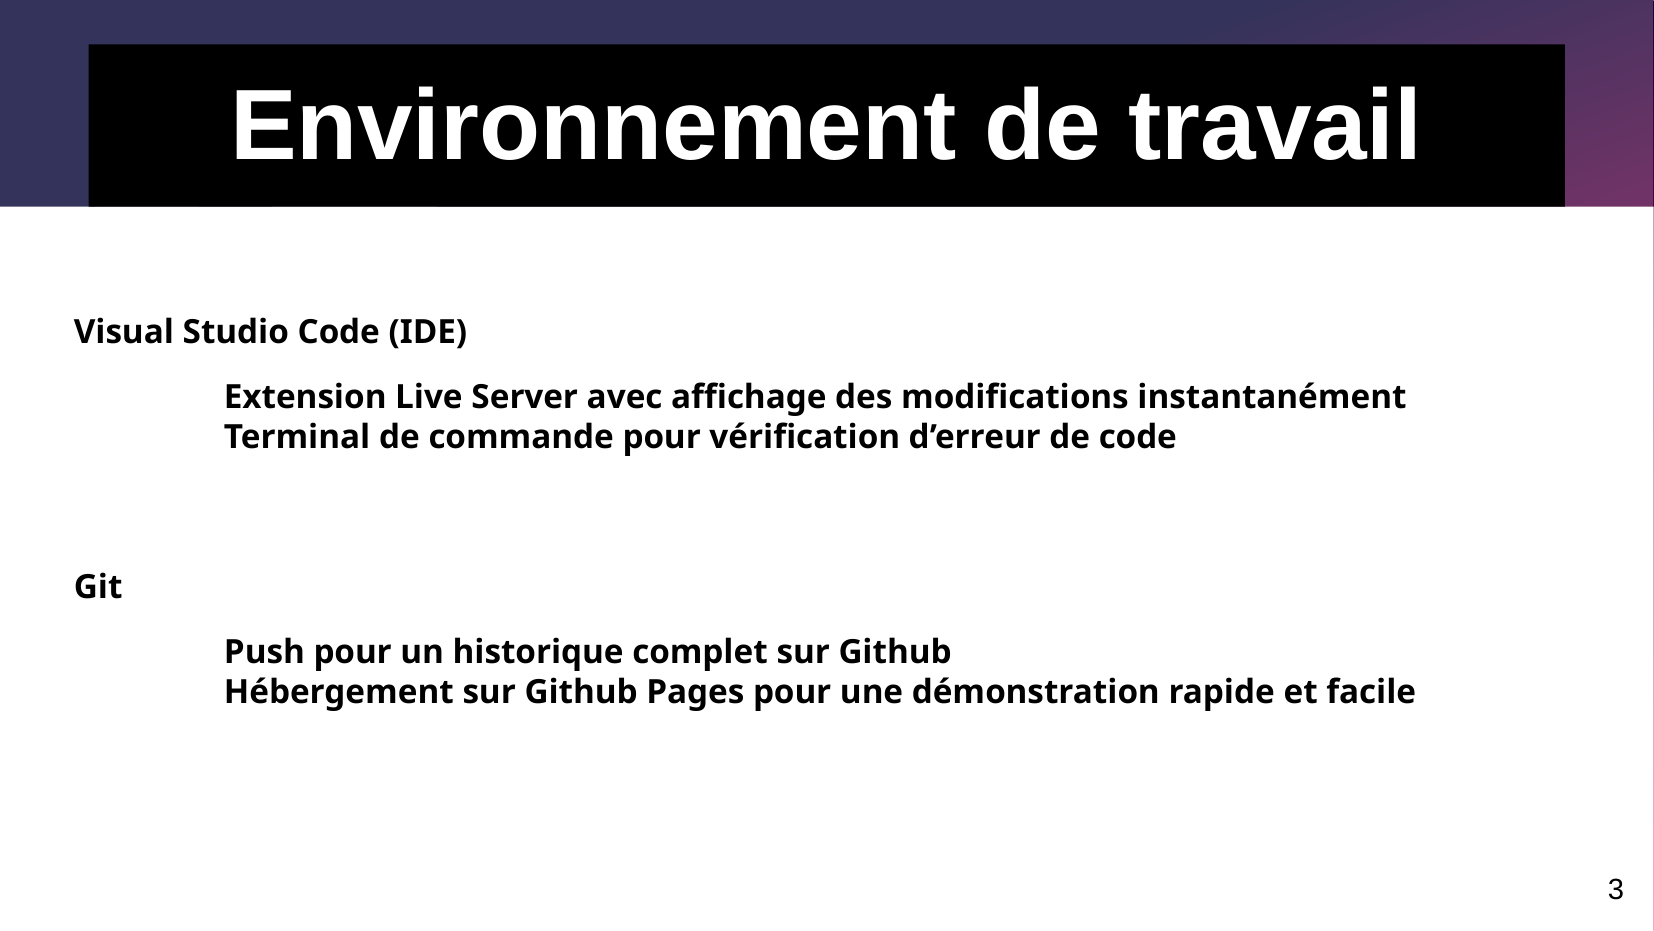

# Environnement de travail
Visual Studio Code (IDE)
Extension Live Server avec affichage des modifications instantanément
Terminal de commande pour vérification d’erreur de code
Git
Push pour un historique complet sur Github
Hébergement sur Github Pages pour une démonstration rapide et facile